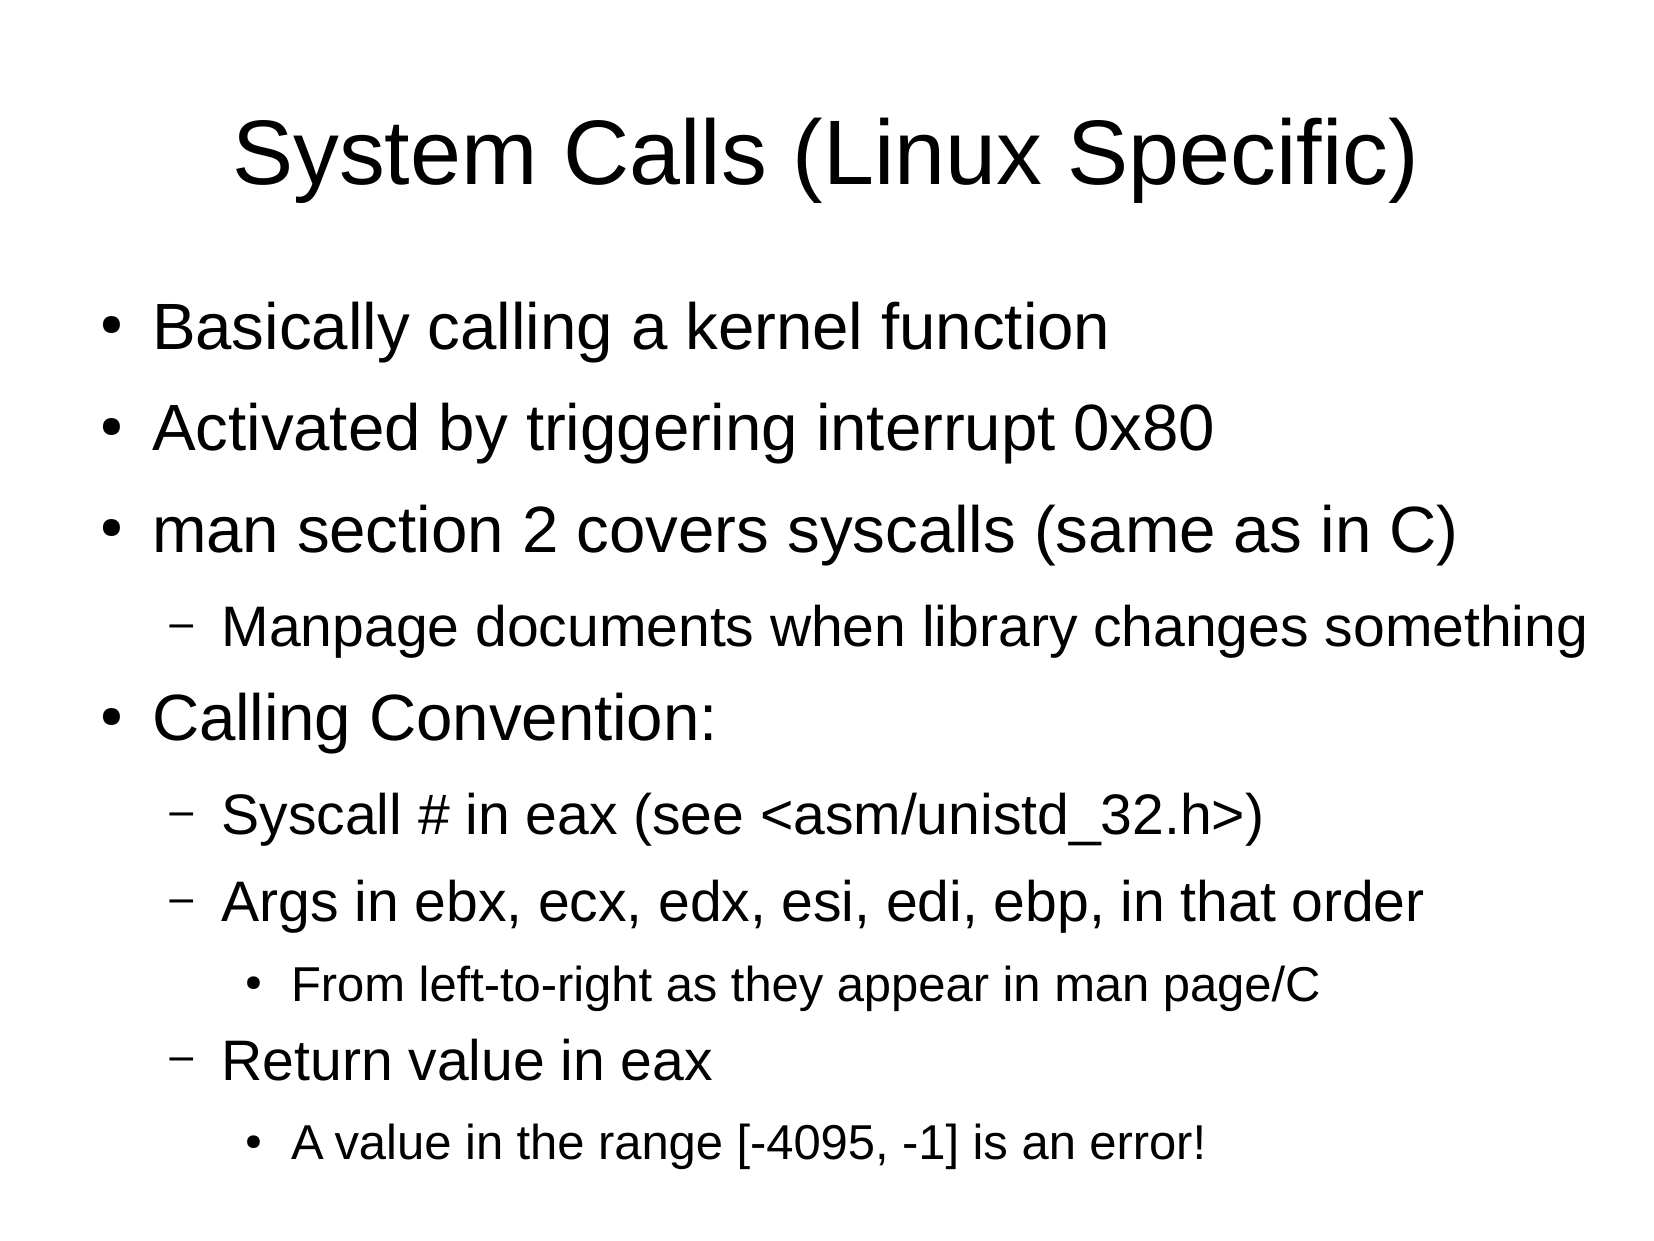

# System Calls (Linux Specific)
Basically calling a kernel function
Activated by triggering interrupt 0x80
man section 2 covers syscalls (same as in C)
Manpage documents when library changes something
Calling Convention:
Syscall # in eax (see <asm/unistd_32.h>)
Args in ebx, ecx, edx, esi, edi, ebp, in that order
From left-to-right as they appear in man page/C
Return value in eax
A value in the range [-4095, -1] is an error!